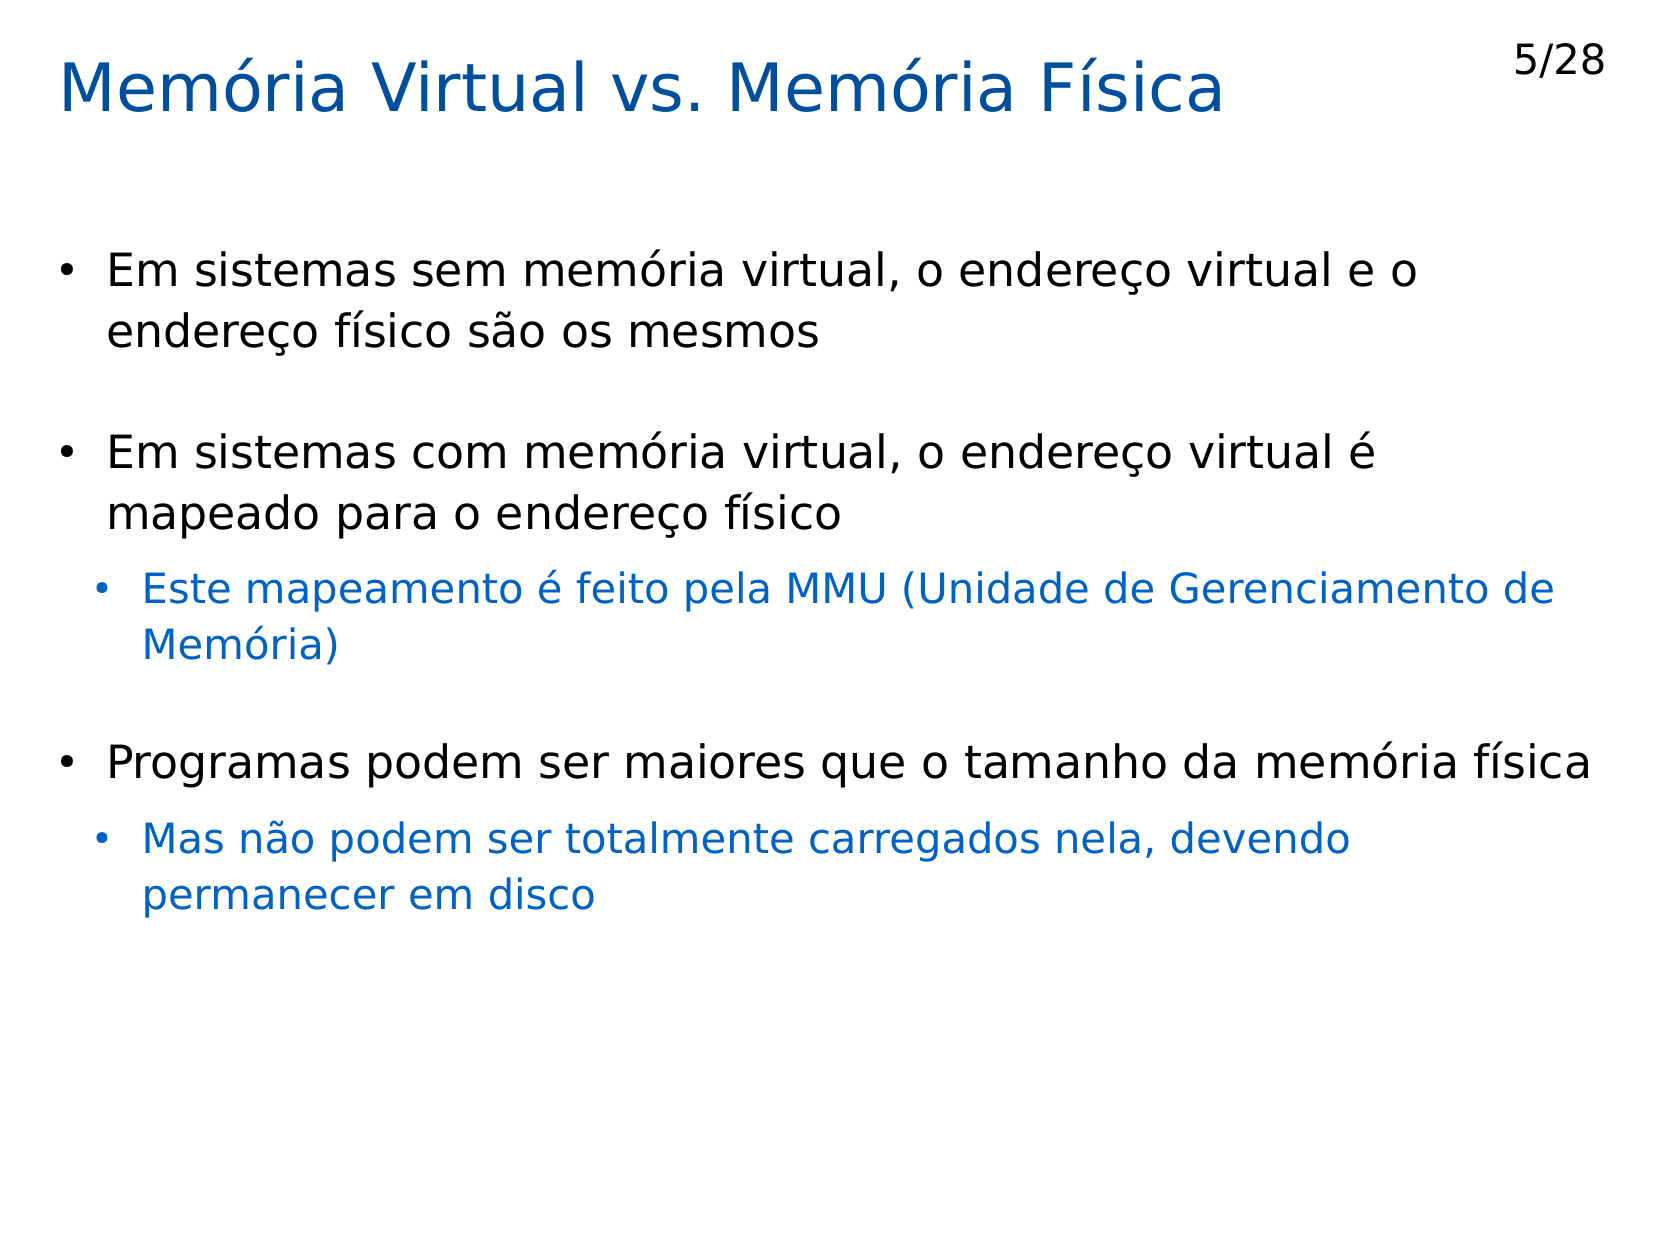

# Memória Virtual vs. Memória Física
5
Em sistemas sem memória virtual, o endereço virtual e o endereço físico são os mesmos
Em sistemas com memória virtual, o endereço virtual é mapeado para o endereço físico
Este mapeamento é feito pela MMU (Unidade de Gerenciamento de Memória)
Programas podem ser maiores que o tamanho da memória física
Mas não podem ser totalmente carregados nela, devendo permanecer em disco